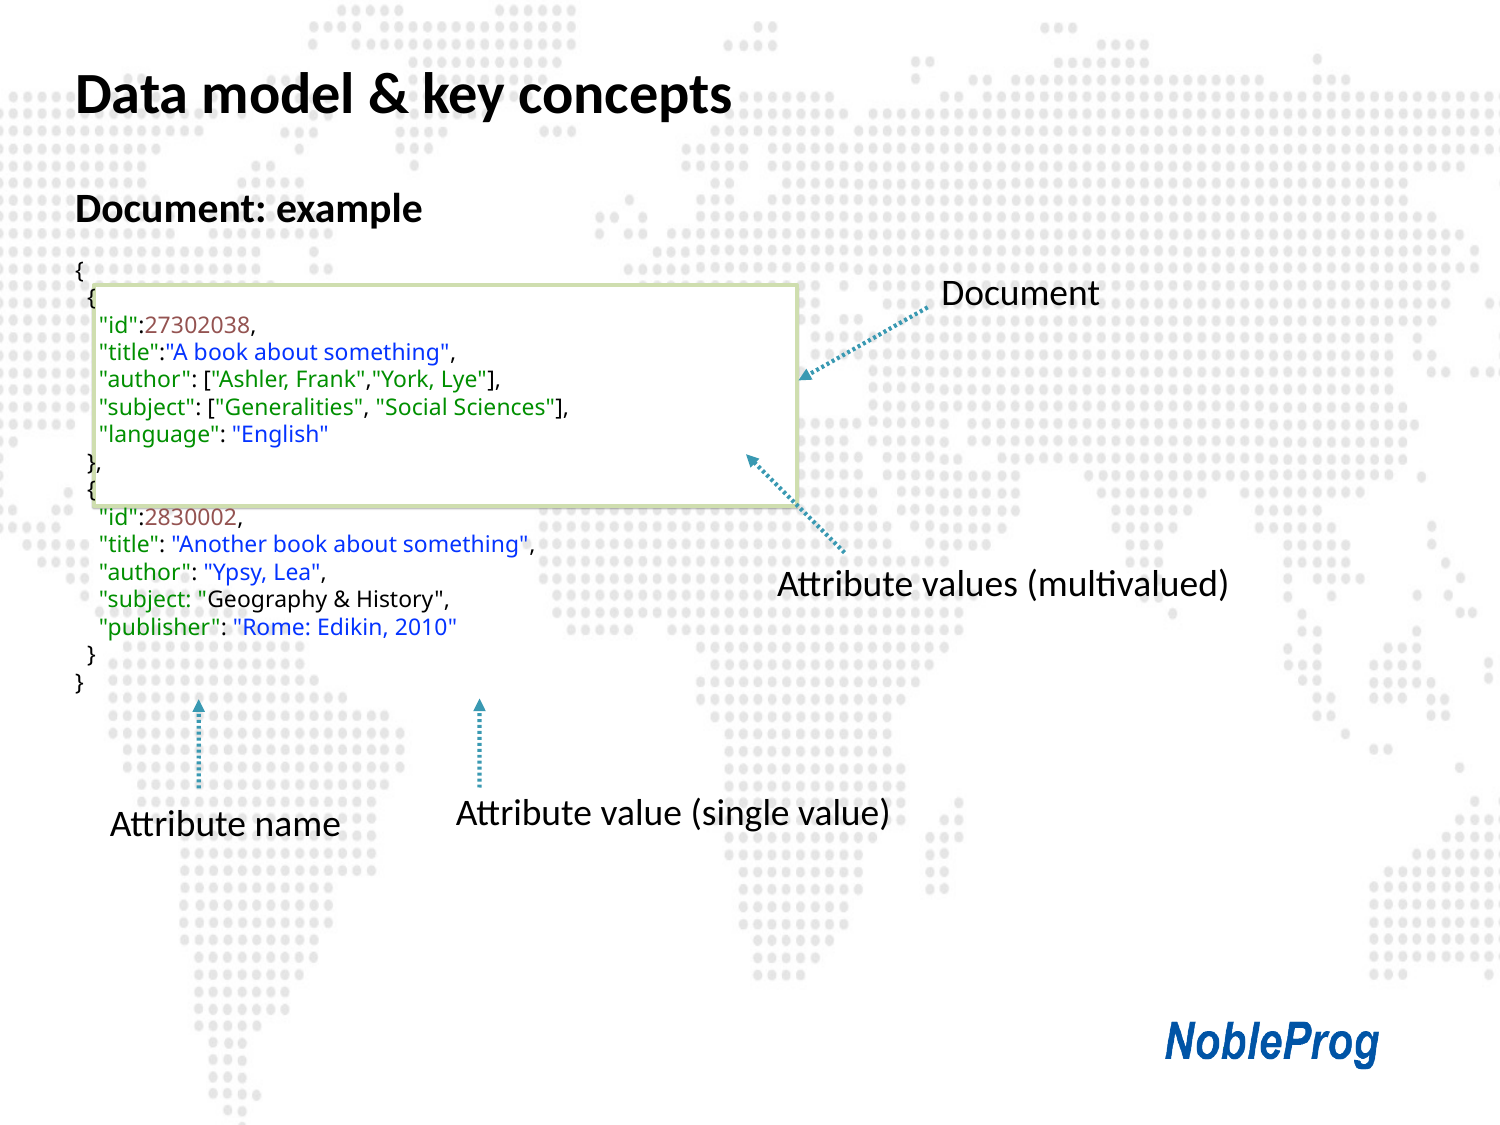

Data model & key concepts
Document: example
{
 {
 "id":27302038,
 "title":"A book about something",
 "author": ["Ashler, Frank","York, Lye"],
 "subject": ["Generalities", "Social Sciences"],
 "language": "English"
 },
 {
 "id":2830002,
 "title": "Another book about something",
 "author": "Ypsy, Lea",
 "subject: "Geography & History",
 "publisher": "Rome: Edikin, 2010"
 }
}
Document
Attribute values (multivalued)
Attribute value (single value)
Attribute name